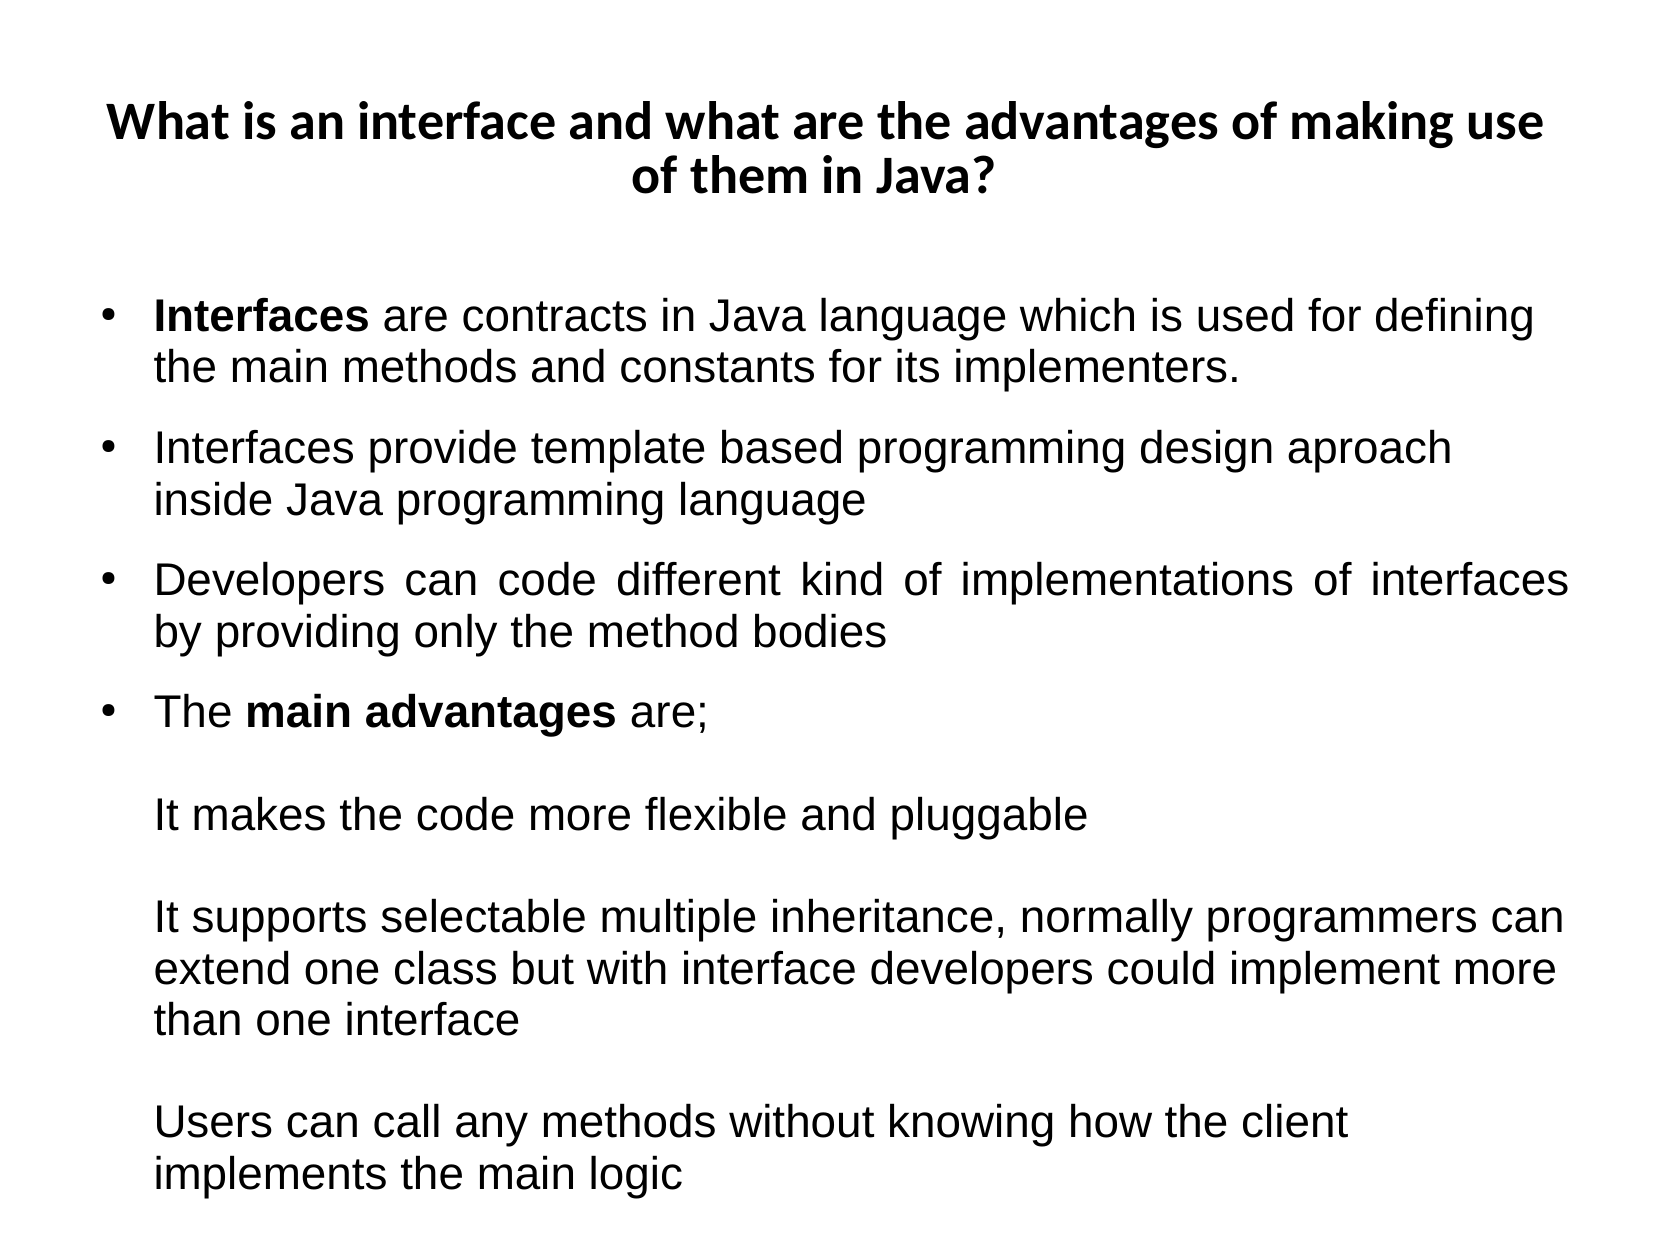

# What is an interface and what are the advantages of making use of them in Java?
Interfaces are contracts in Java language which is used for defining the main methods and constants for its implementers.
Interfaces provide template based programming design aproach inside Java programming language
Developers can code different kind of implementations of interfaces by providing only the method bodies
The main advantages are;
It makes the code more flexible and pluggable
It supports selectable multiple inheritance, normally programmers can extend one class but with interface developers could implement more than one interface
Users can call any methods without knowing how the client implements the main logic